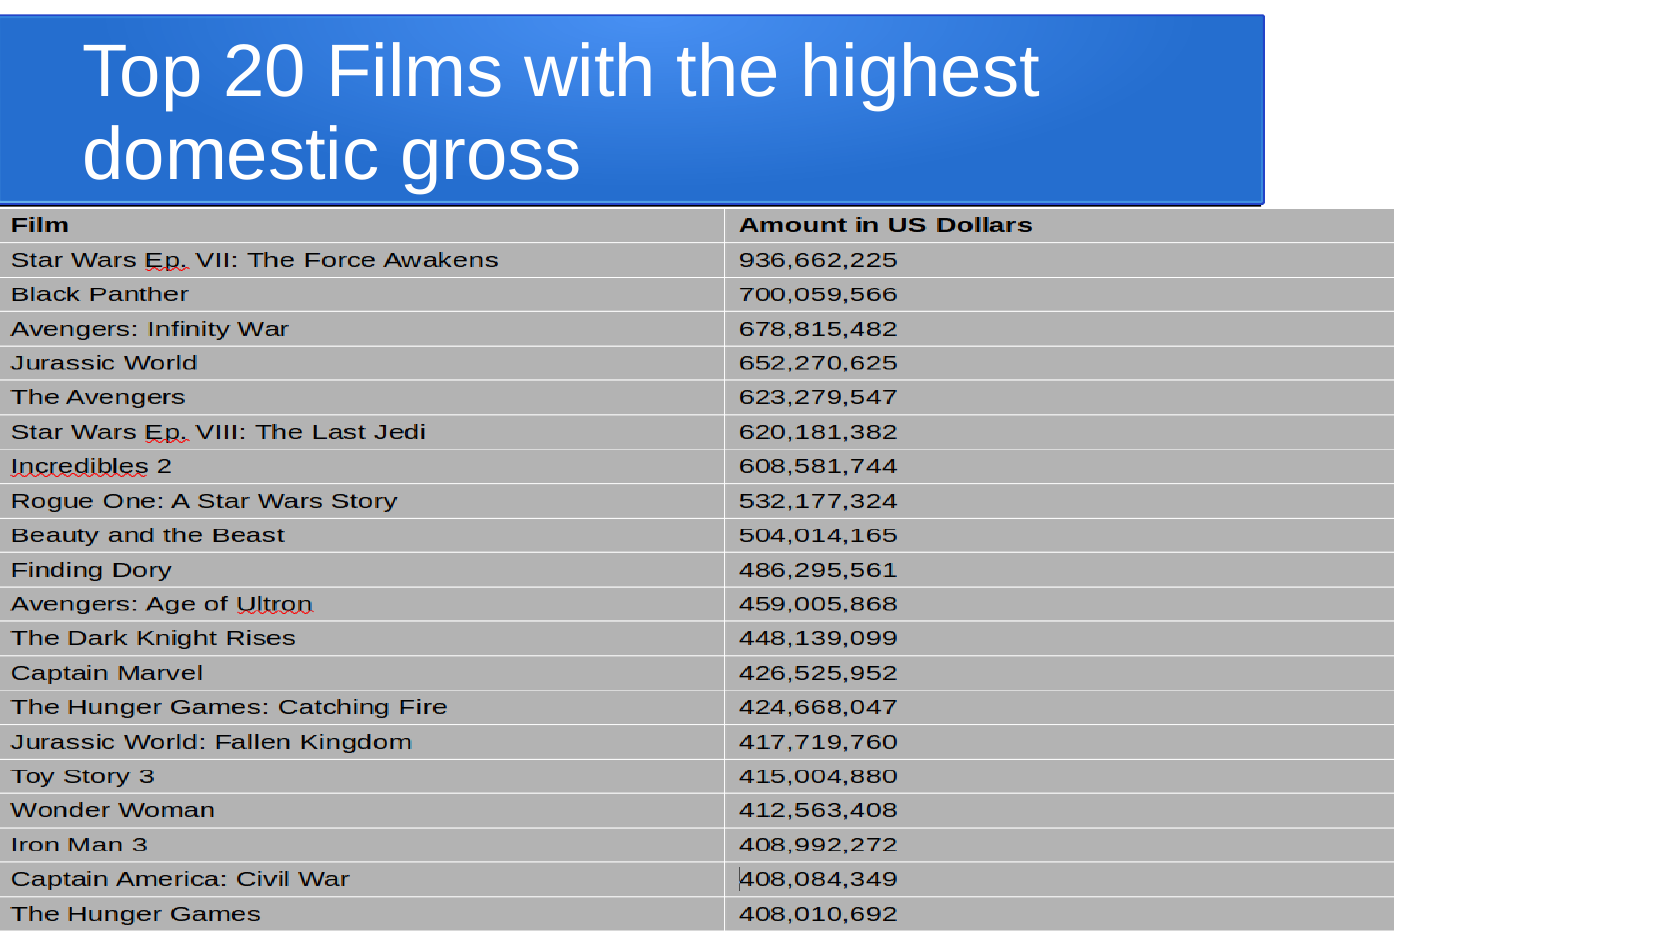

# Top 20 Films with the highest domestic gross